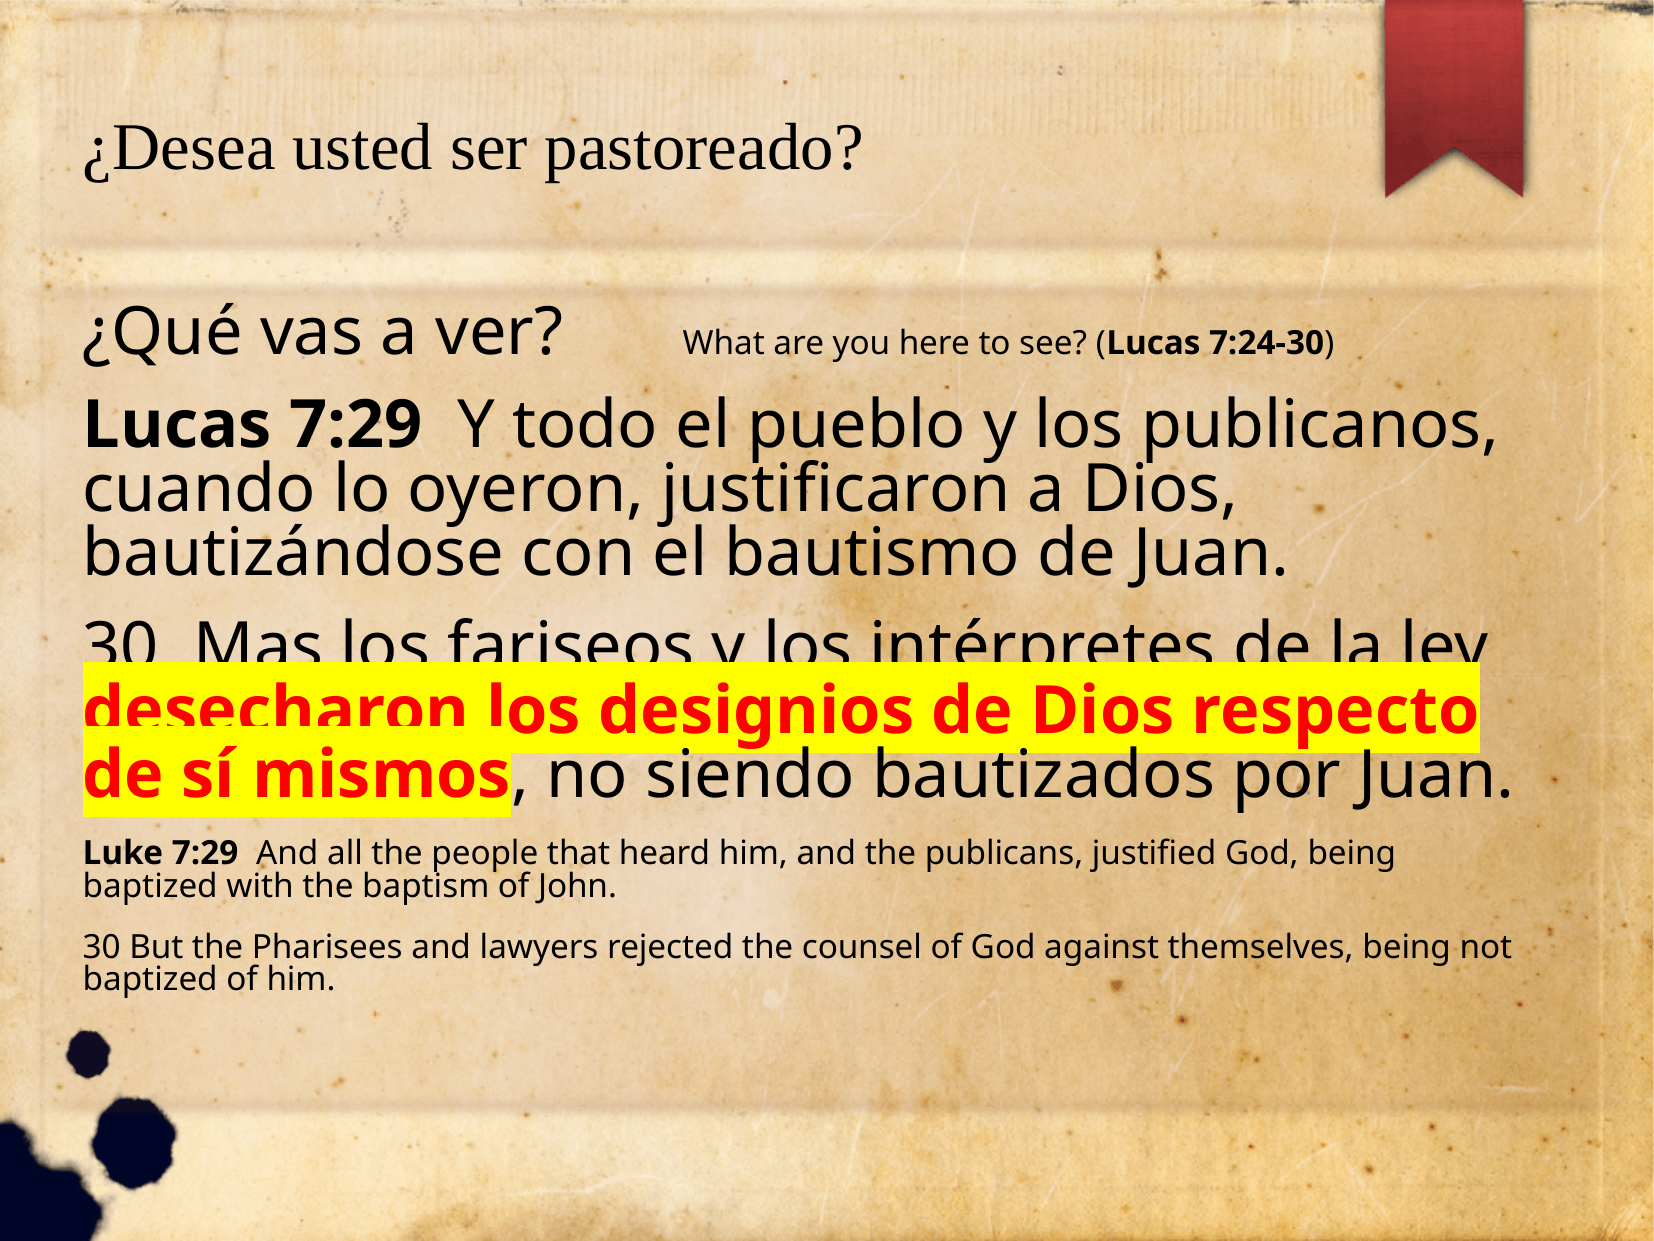

# ¿Desea usted ser pastoreado?
¿Qué vas a ver?		What are you here to see? (Lucas 7:24-30)
Lucas 7:29  Y todo el pueblo y los publicanos, cuando lo oyeron, justificaron a Dios, bautizándose con el bautismo de Juan.
30  Mas los fariseos y los intérpretes de la ley desecharon los designios de Dios respecto de sí mismos, no siendo bautizados por Juan.
Luke 7:29  And all the people that heard him, and the publicans, justified God, being baptized with the baptism of John.
30 But the Pharisees and lawyers rejected the counsel of God against themselves, being not baptized of him.